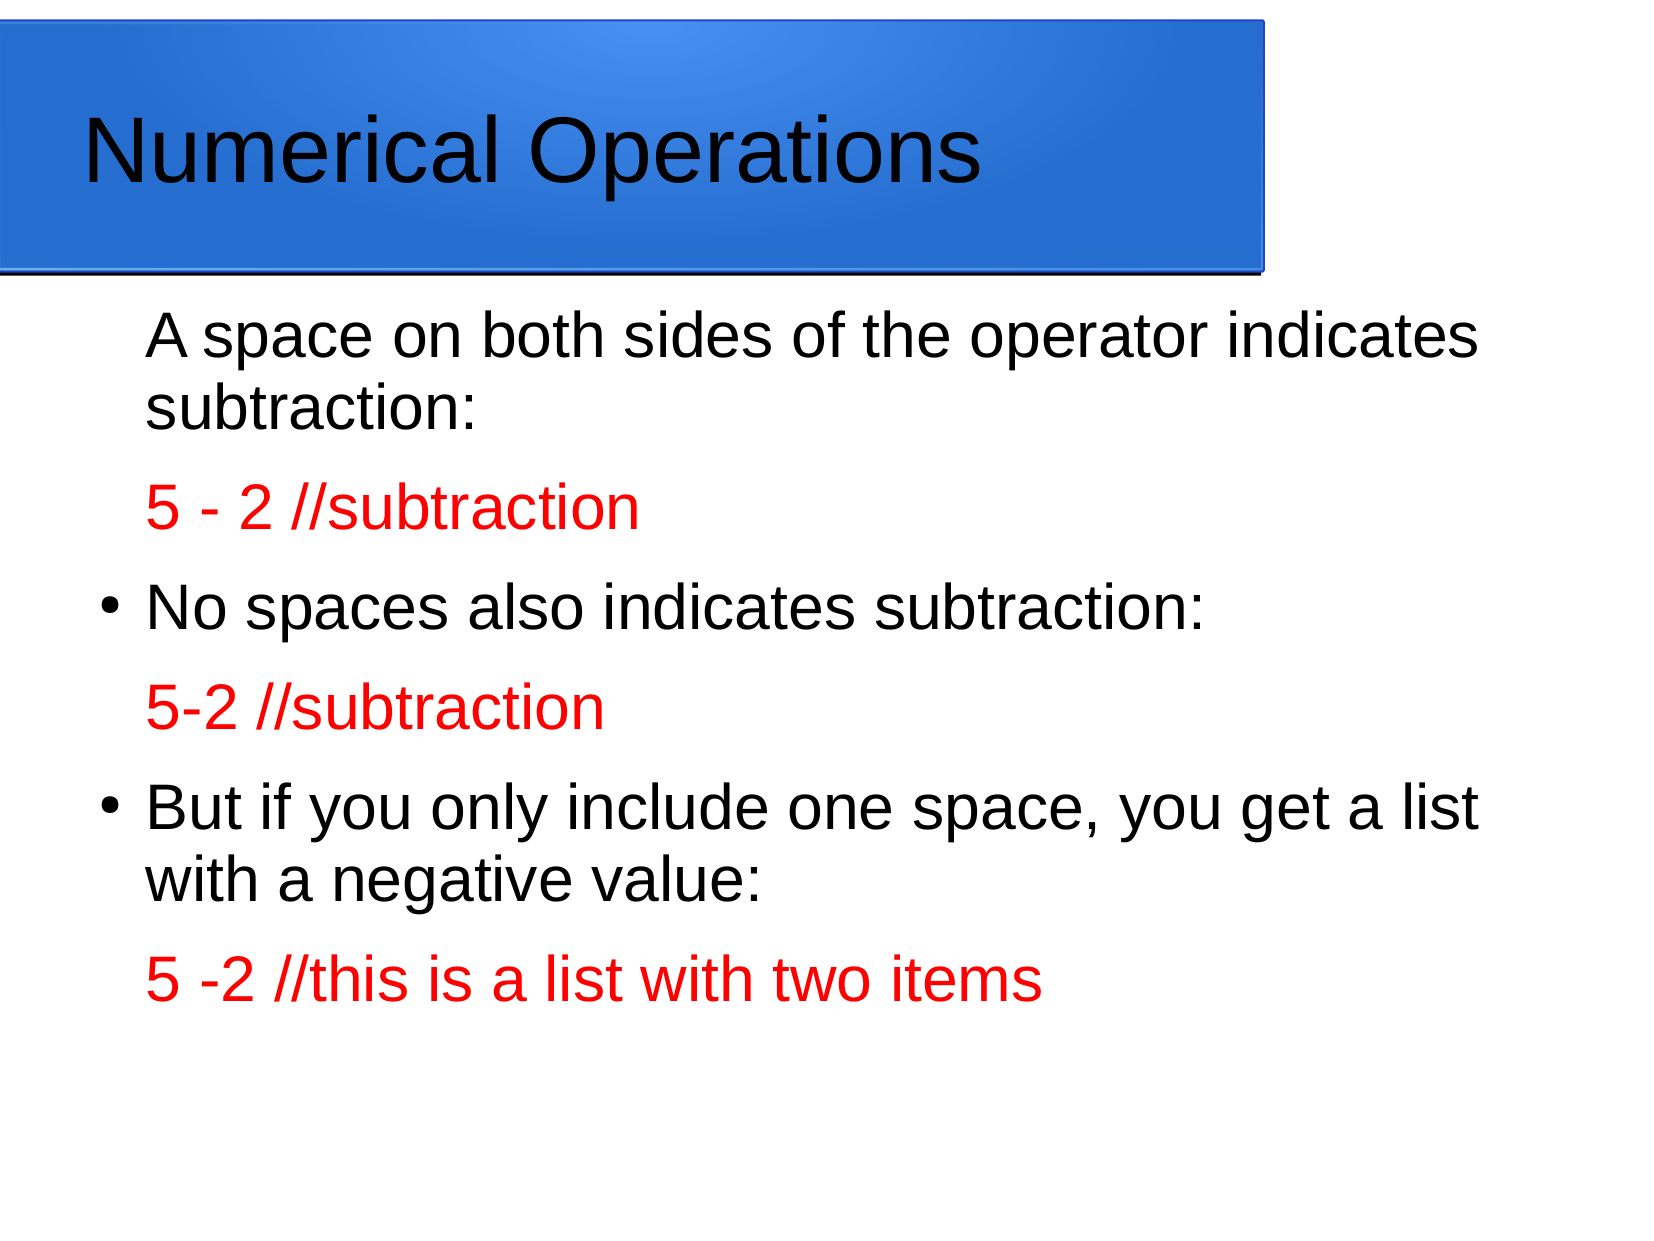

# Numerical Operations
A space on both sides of the operator indicates subtraction:
5 - 2 //subtraction
No spaces also indicates subtraction:
5-2 //subtraction
But if you only include one space, you get a list with a negative value:
5 -2 //this is a list with two items